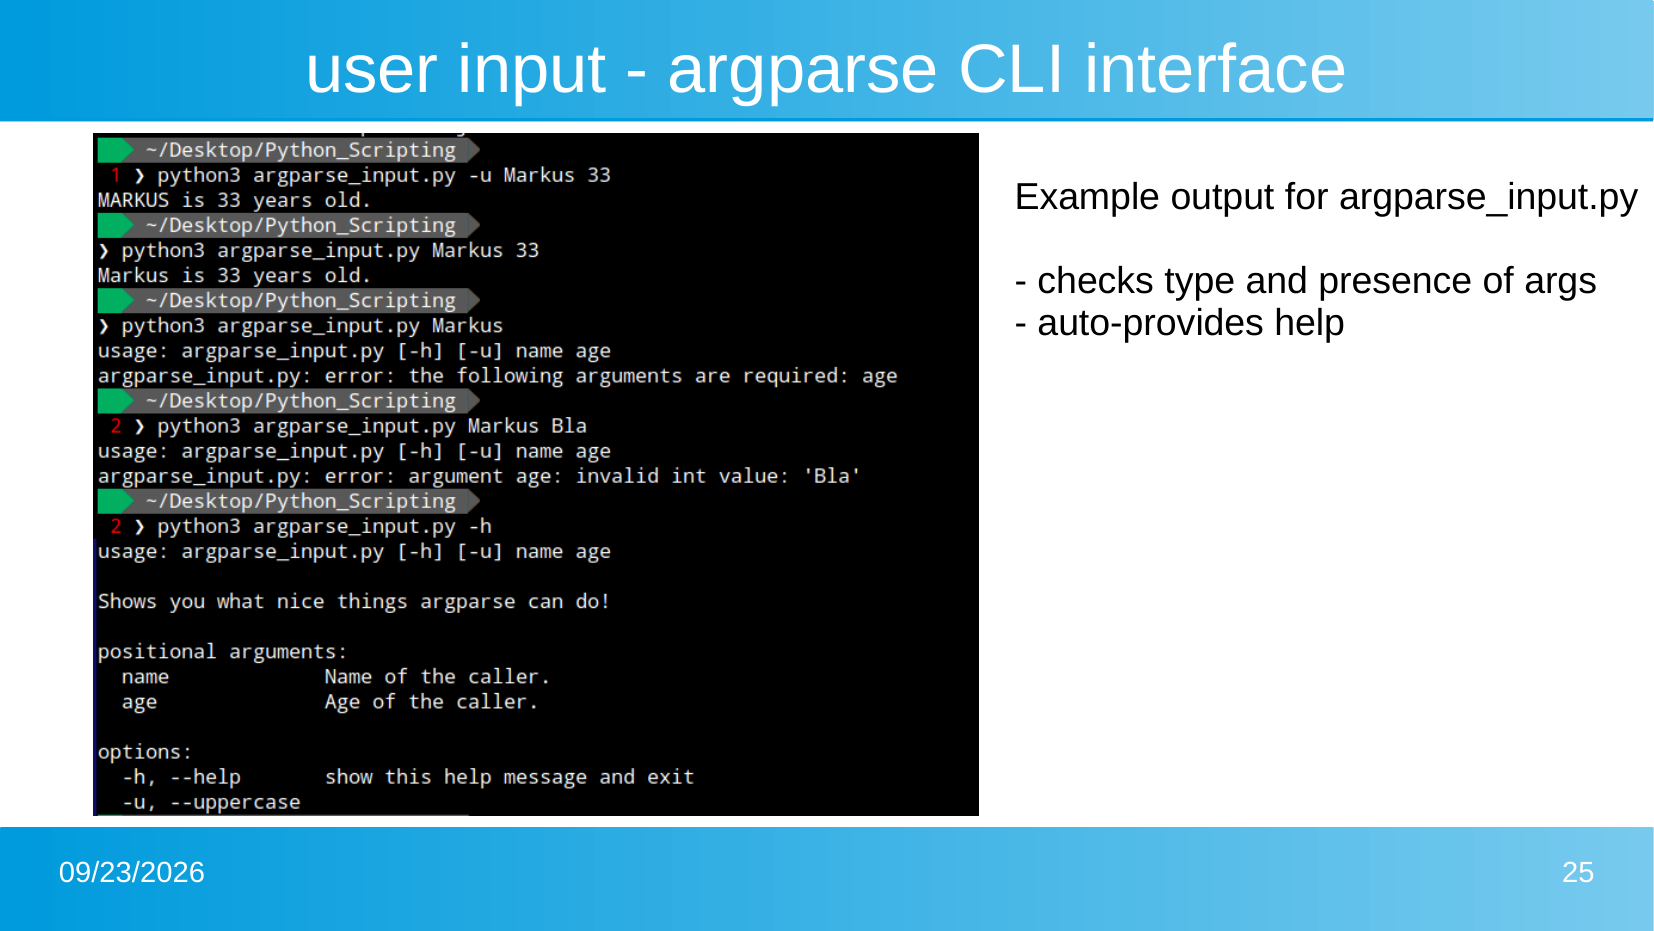

# user input - argparse CLI interface
Example output for argparse_input.py
- checks type and presence of args
- auto-provides help
25